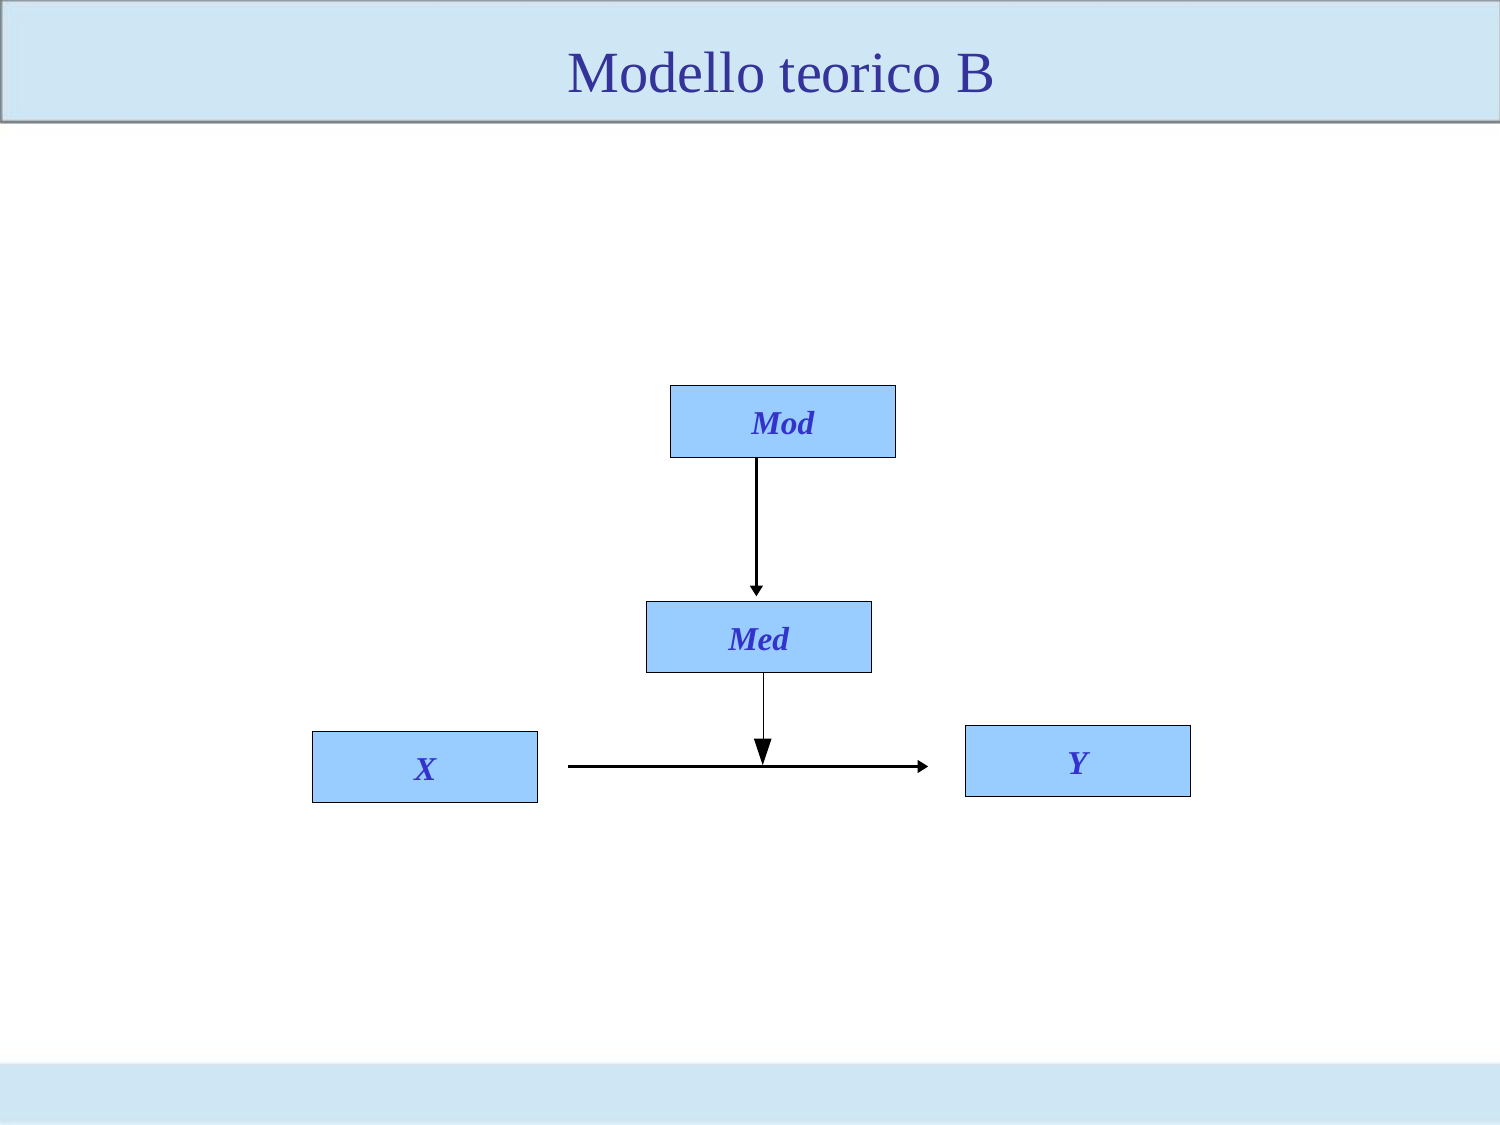

# Modello teorico B
Mod
Med
Y
X